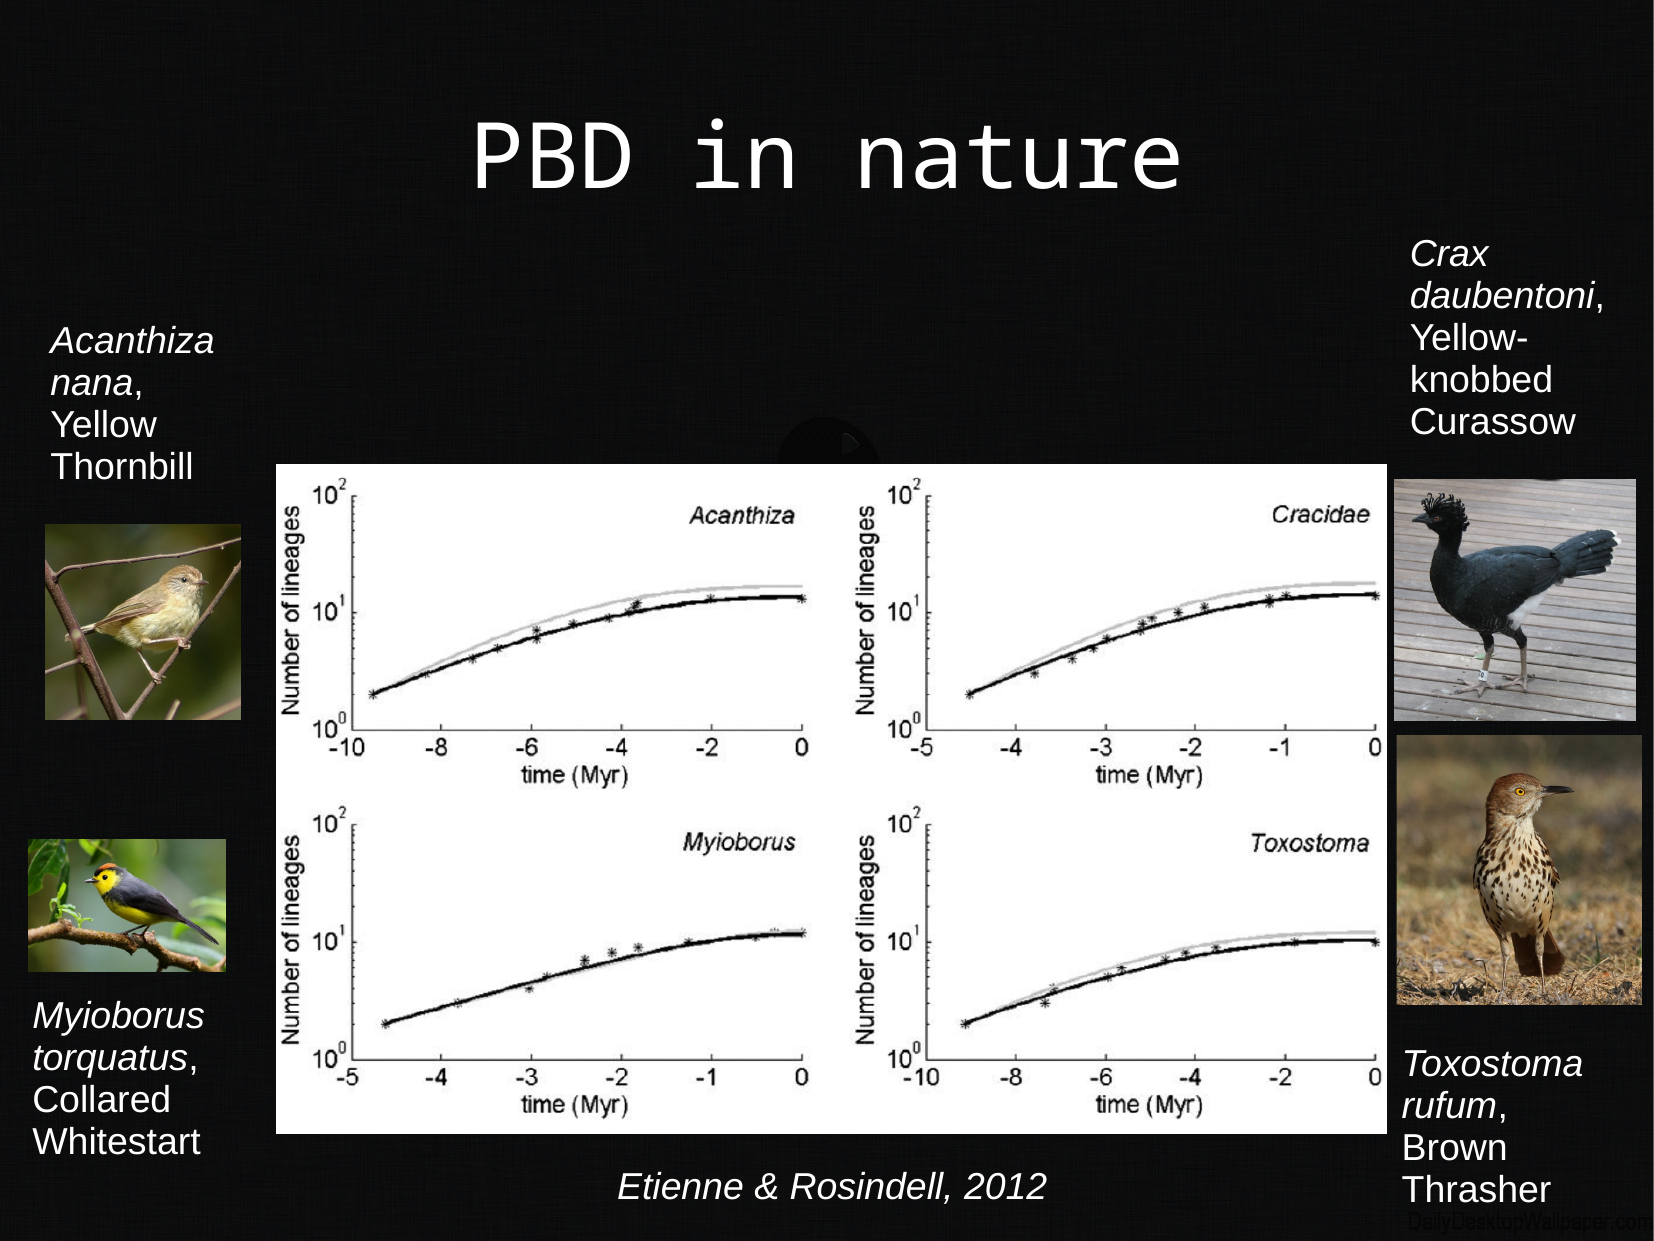

# PBD in nature
Crax
daubentoni,
Yellow-
knobbed
Curassow
Acanthiza
nana,
Yellow
Thornbill
Myioborus torquatus,
Collared Whitestart
Toxostoma rufum,
Brown Thrasher
Etienne & Rosindell, 2012